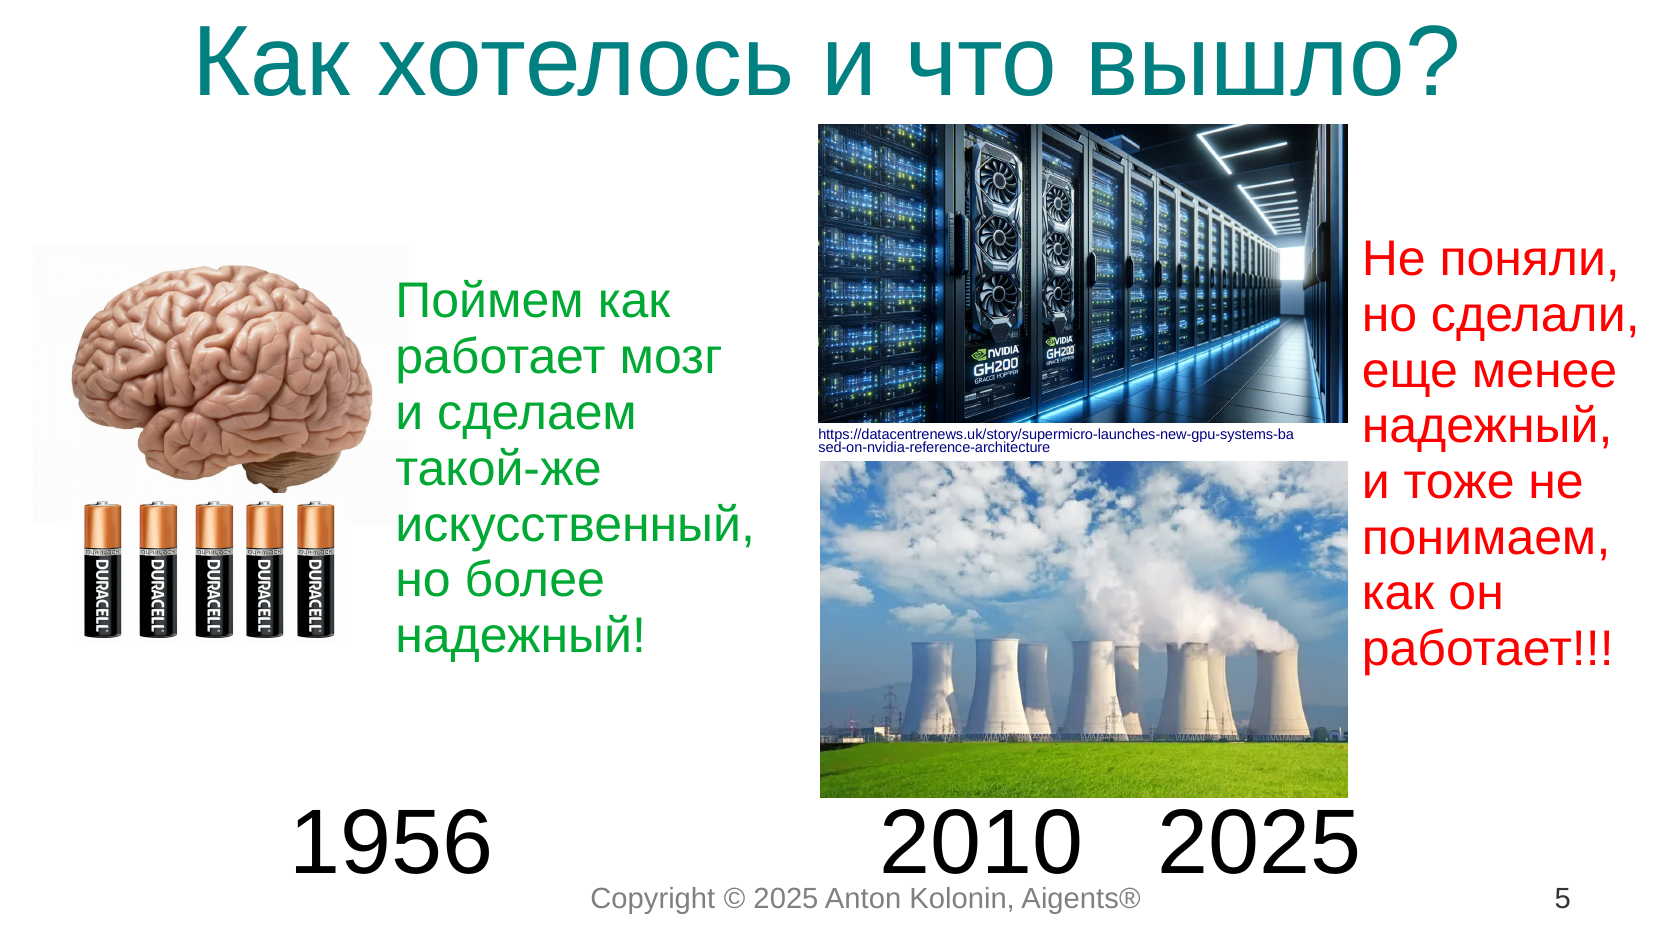

Как хотелось и что вышло?
Не поняли,
но сделали, еще менее надежный,
и тоже не понимаем, как он работает!!!
Поймем как
работает мозг
и сделаем
такой-же
искусственный, но более надежный!
https://datacentrenews.uk/story/supermicro-launches-new-gpu-systems-based-on-nvidia-reference-architecture
1956
2010
2025
Copyright © 2025 Anton Kolonin, Aigents®
5